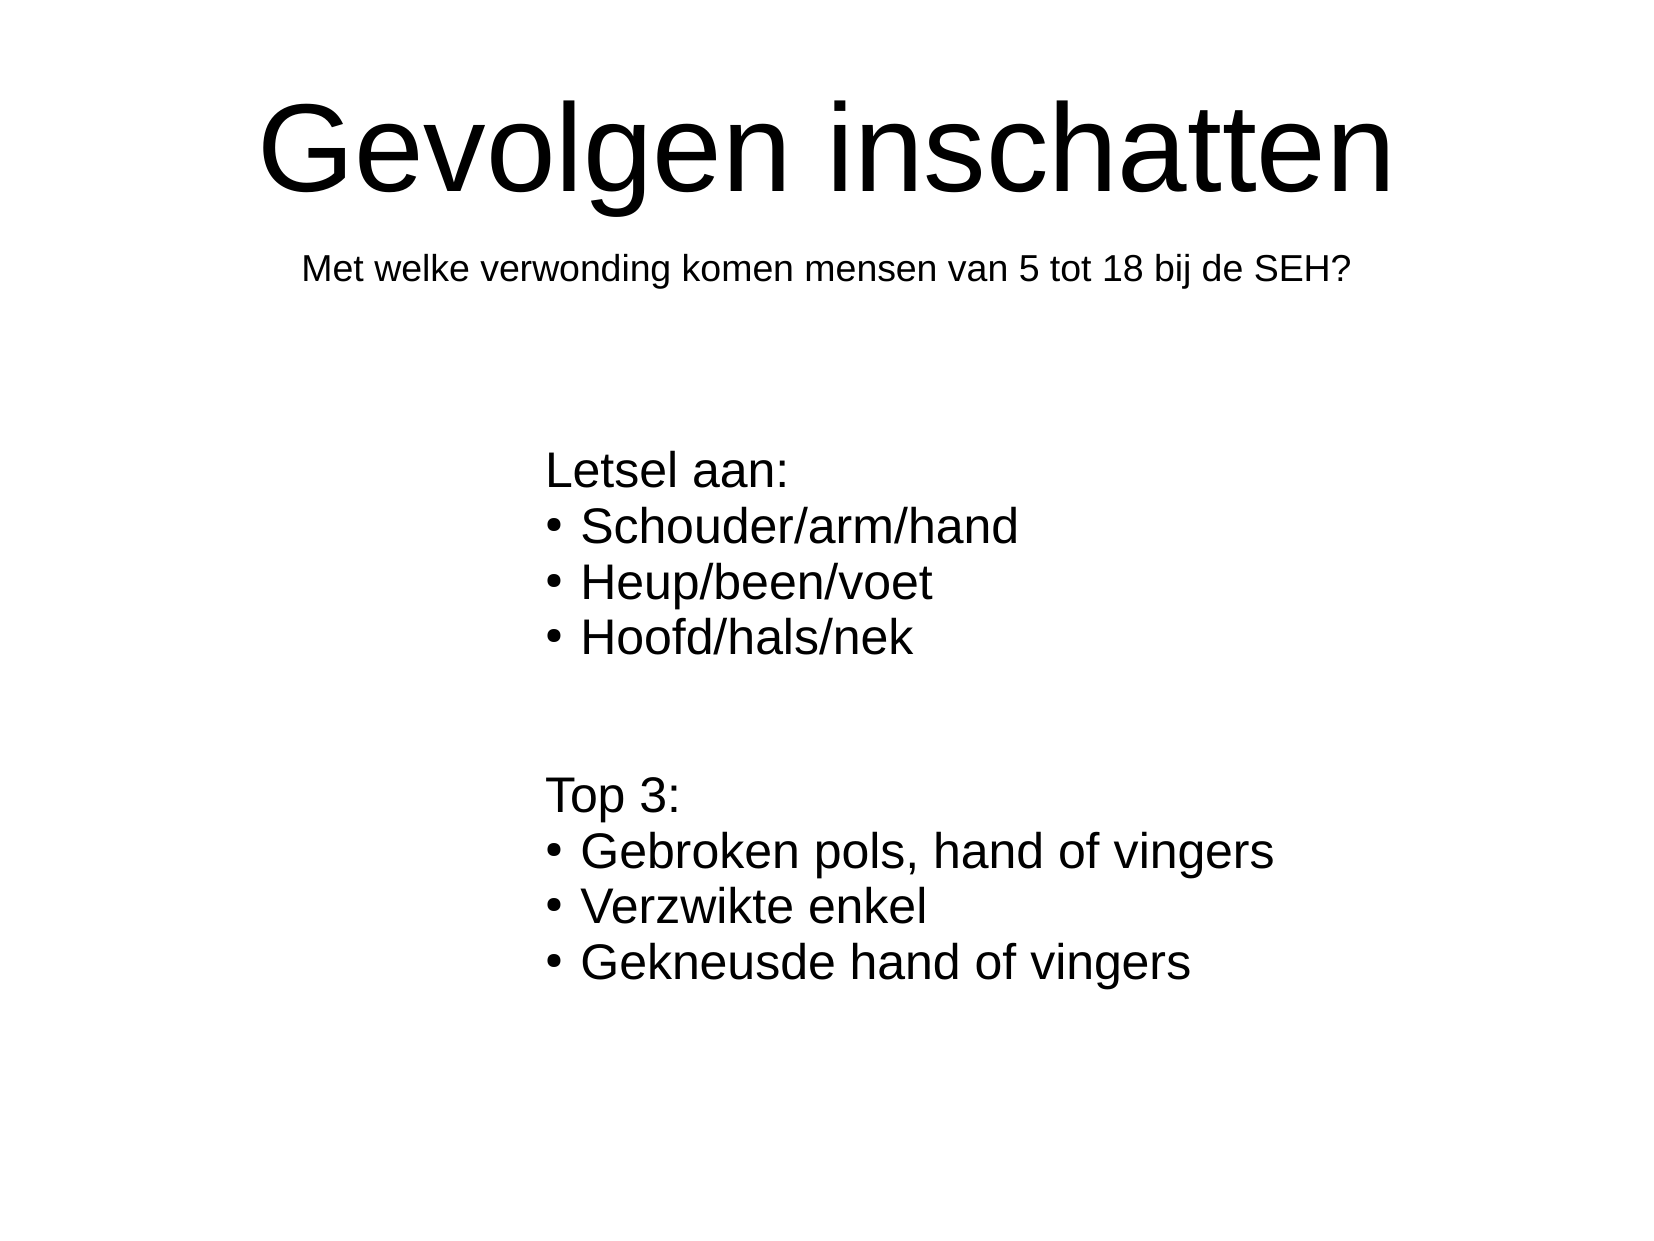

Gevolgen inschatten
Met welke verwonding komen mensen van 5 tot 18 bij de SEH?
Letsel aan:
Schouder/arm/hand
Heup/been/voet
Hoofd/hals/nek
Top 3:
Gebroken pols, hand of vingers
Verzwikte enkel
Gekneusde hand of vingers